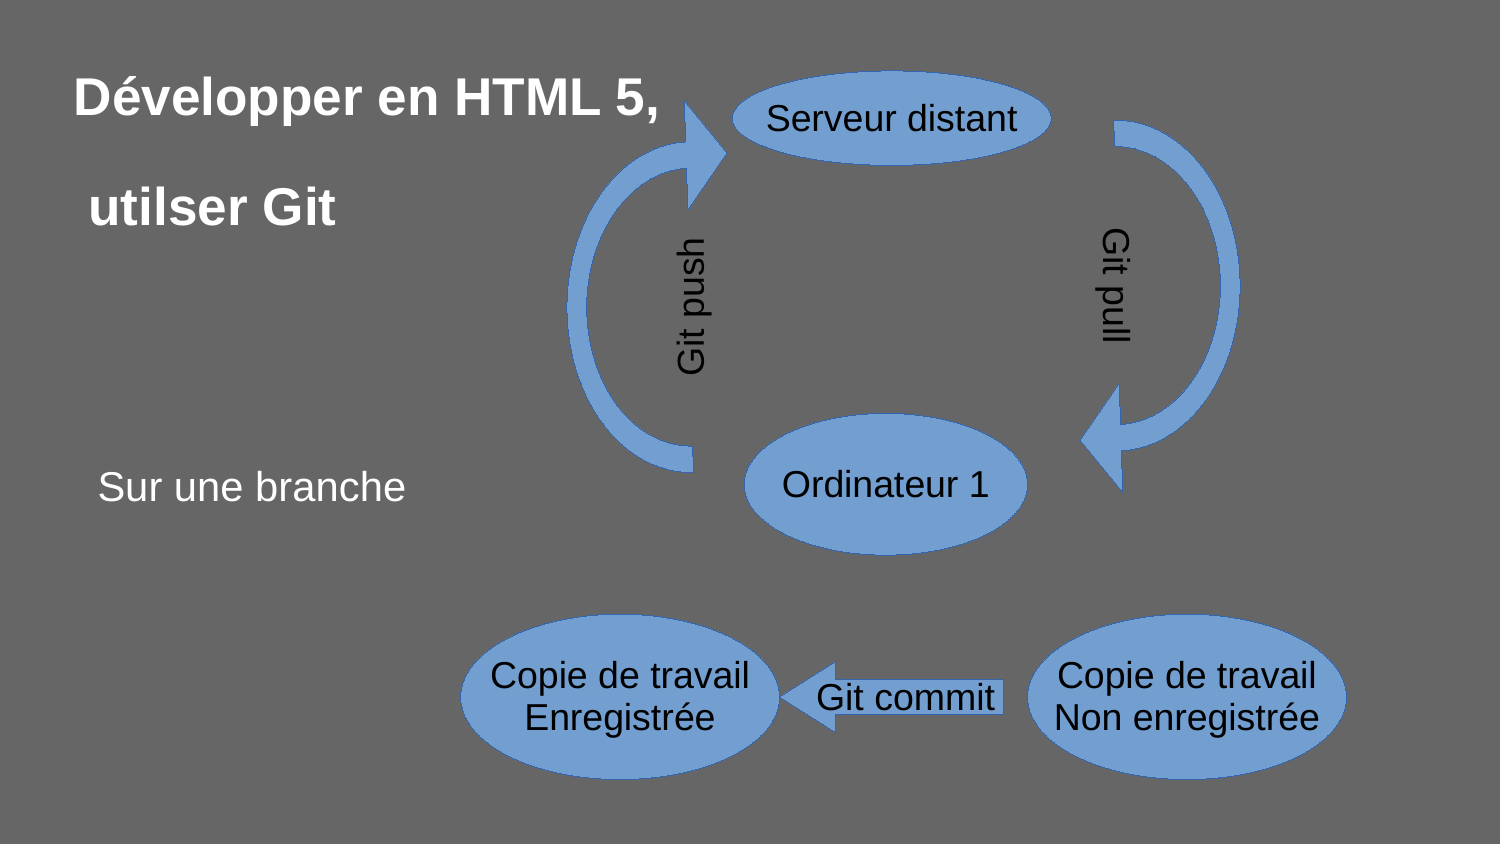

Serveur distant
# Développer en HTML 5, utilser Git
Git pull
Git push
Ordinateur 1
Sur une branche
Copie de travail
Enregistrée
Copie de travail
Non enregistrée
Git commit